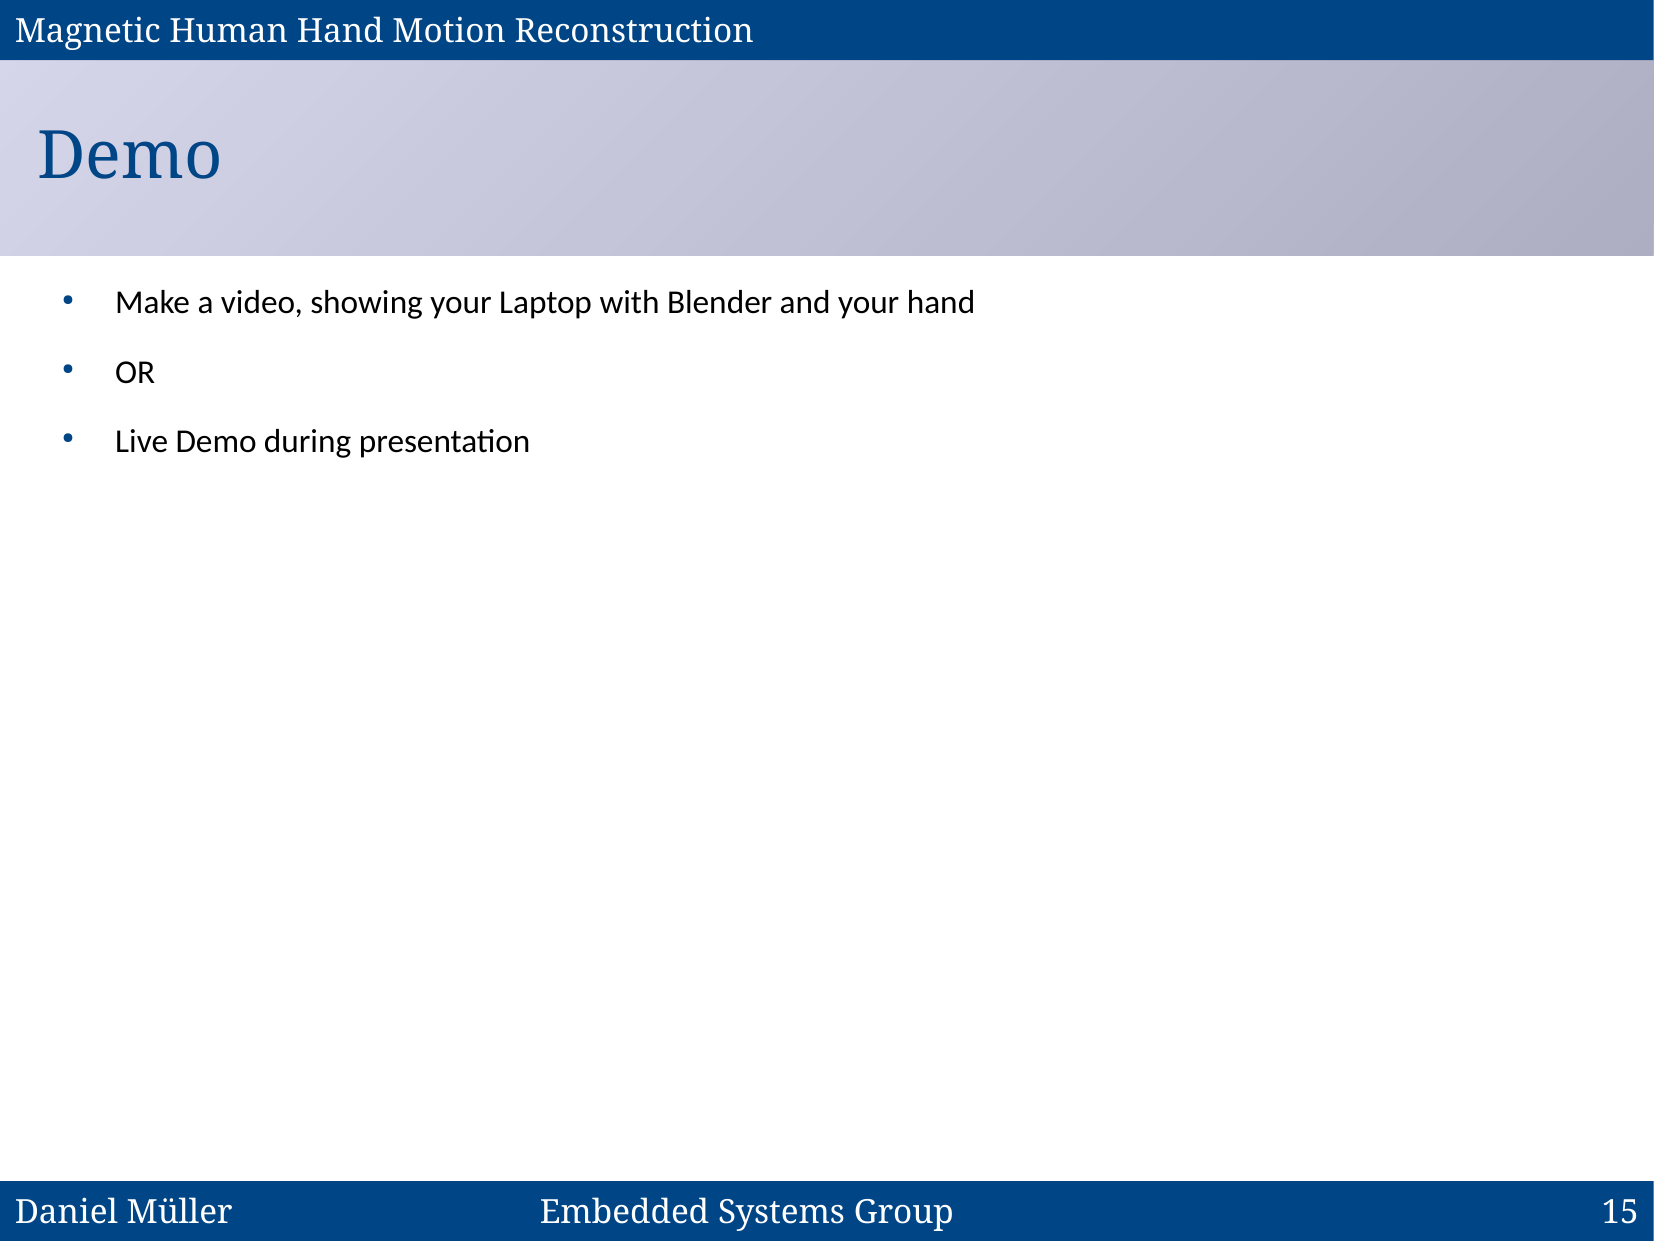

# Demo
Make a video, showing your Laptop with Blender and your hand
OR
Live Demo during presentation